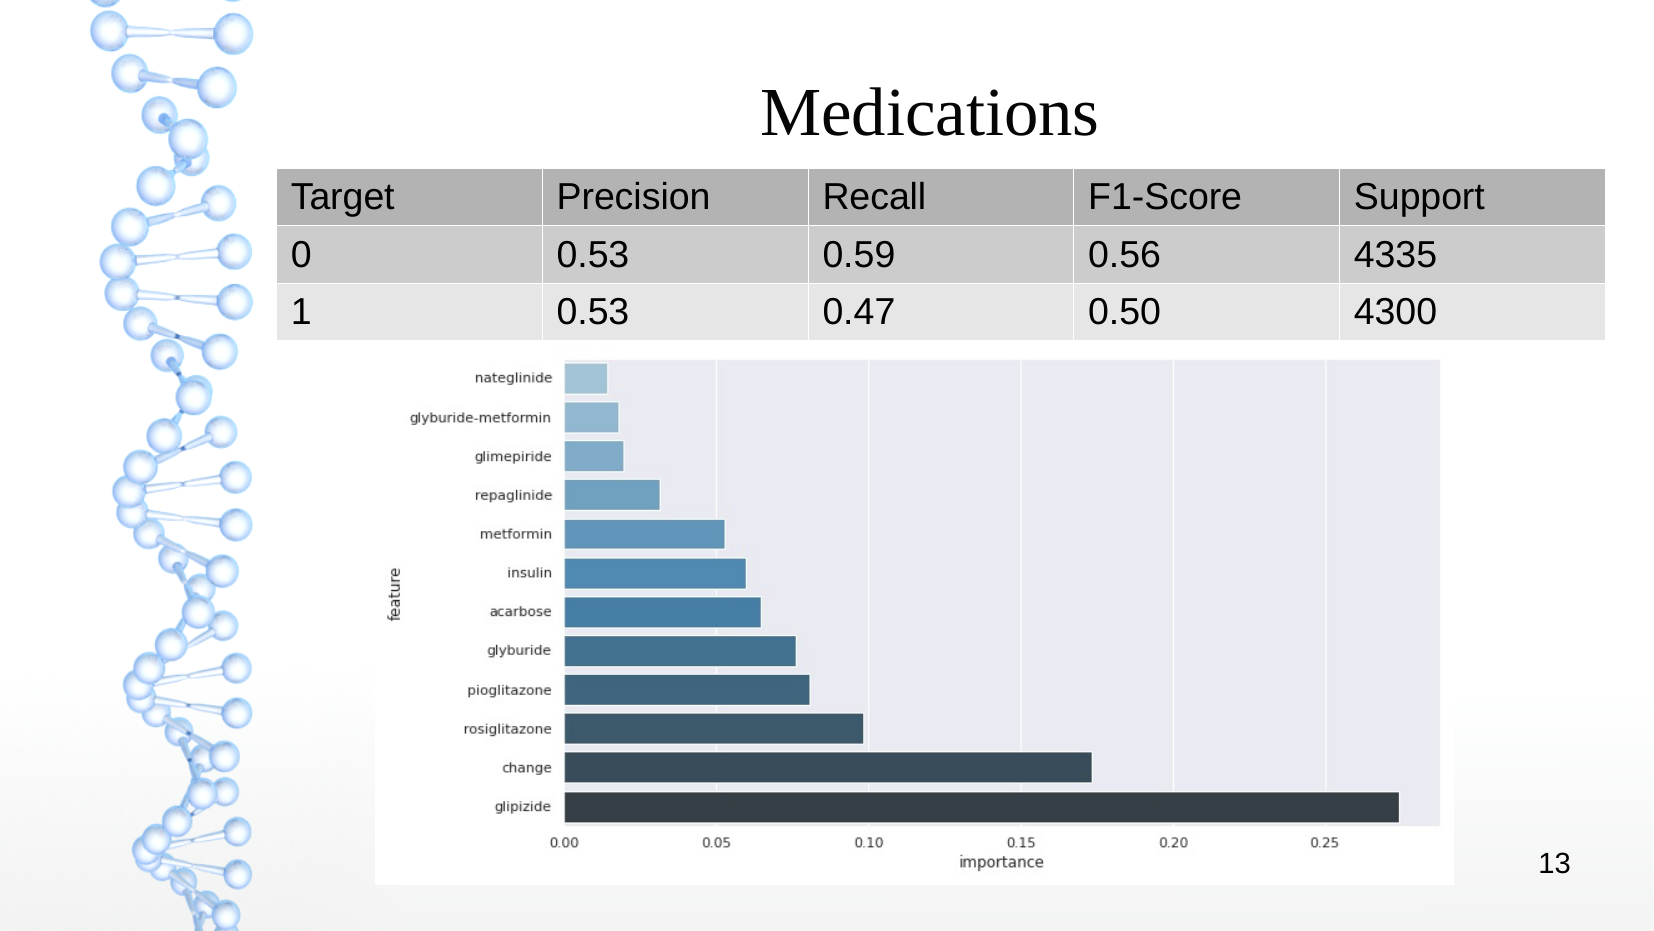

# Medications
| Target | Precision | Recall | F1-Score | Support |
| --- | --- | --- | --- | --- |
| 0 | 0.53 | 0.59 | 0.56 | 4335 |
| 1 | 0.53 | 0.47 | 0.50 | 4300 |
13